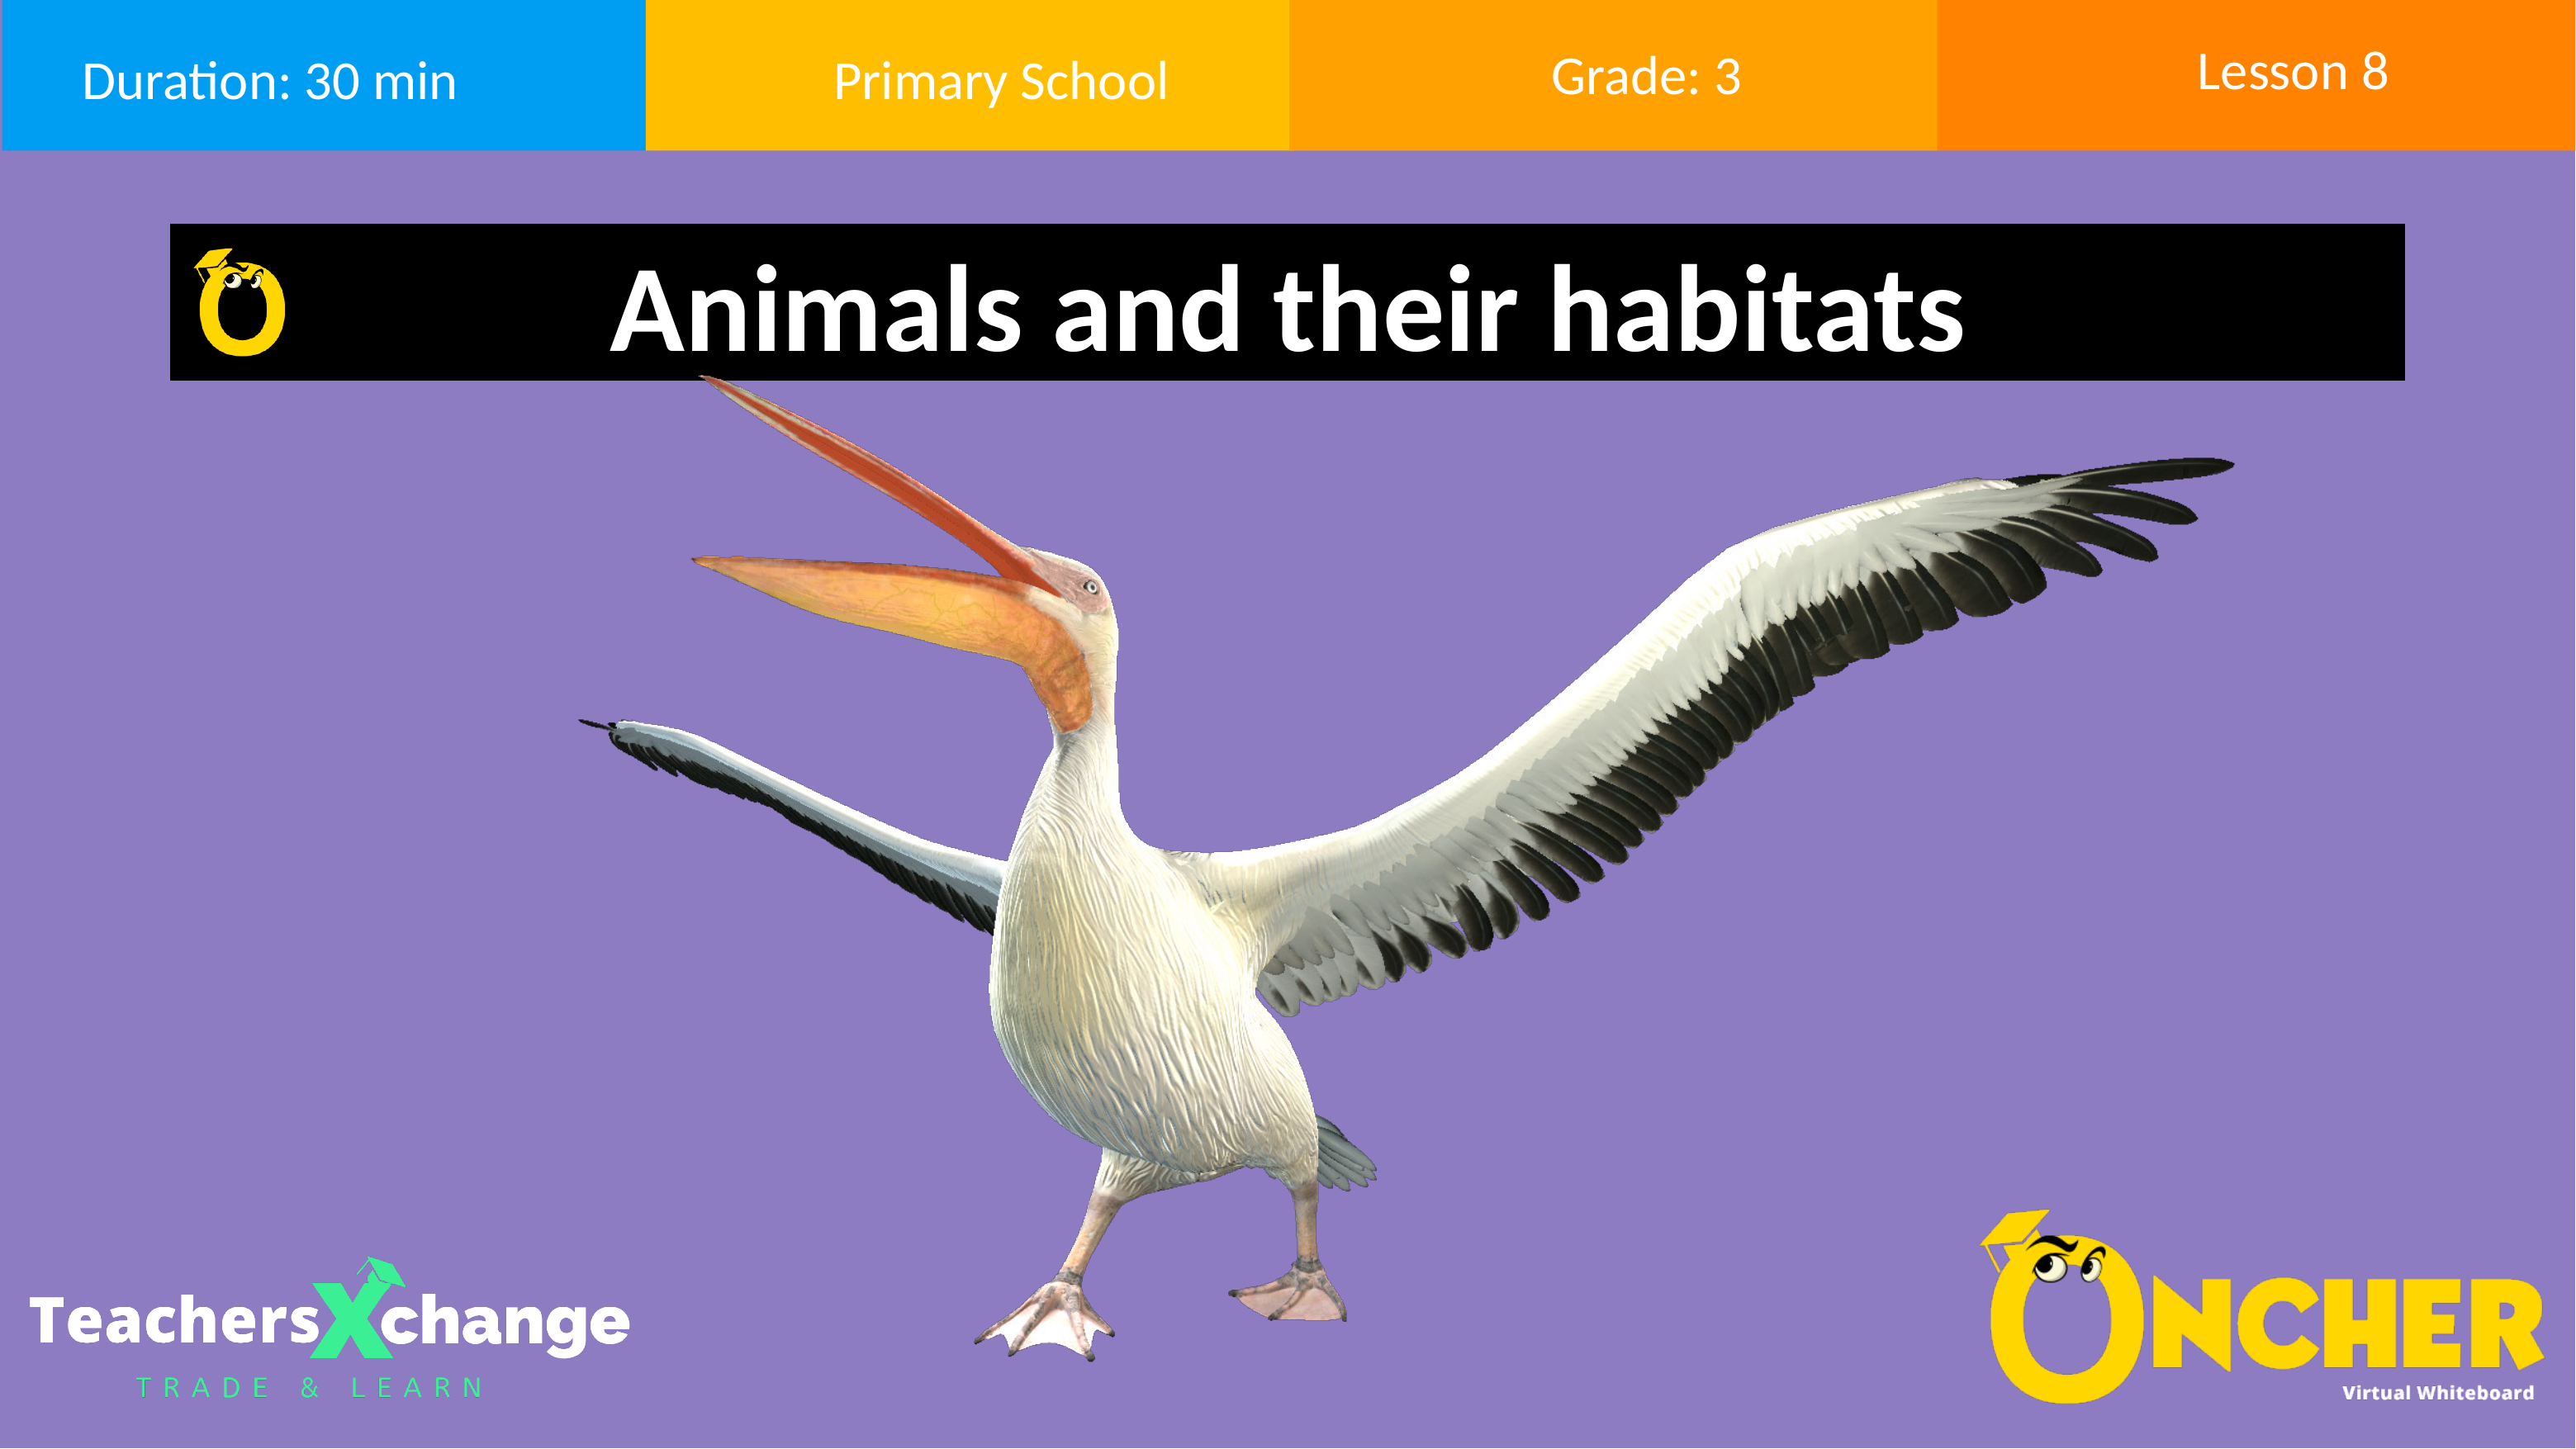

Grade: 3
Primary School
Lesson 8
Duration: 30 min
Animals and their habitats